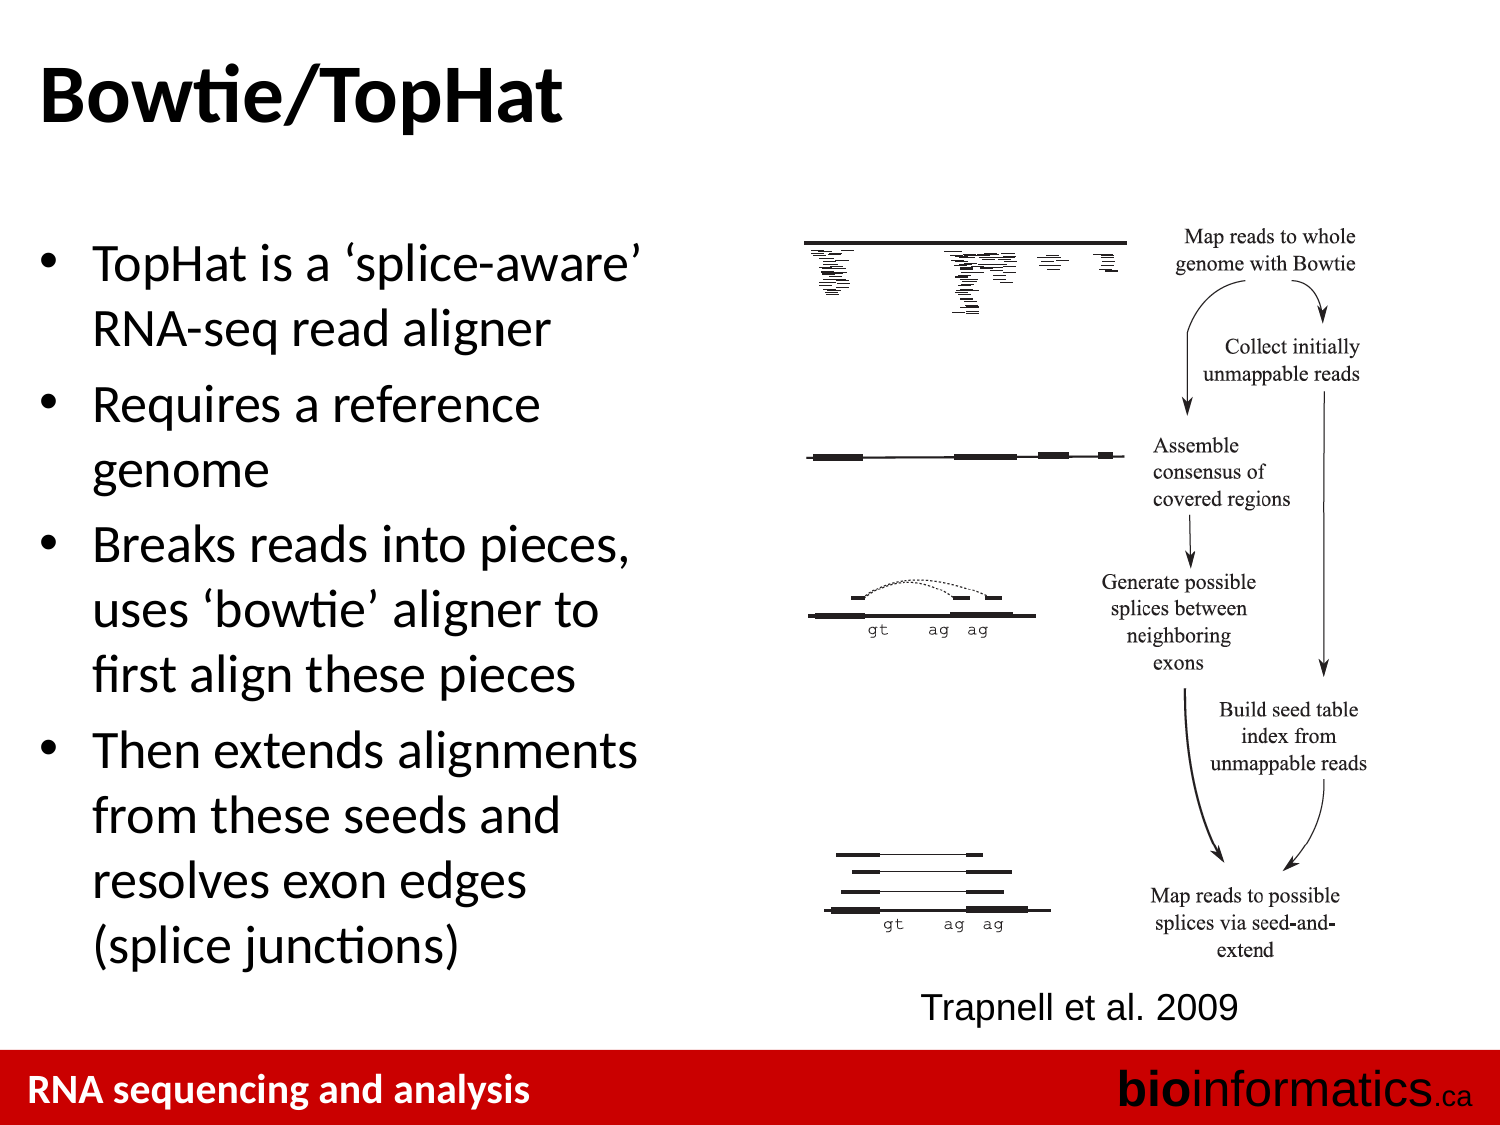

# Bowtie/TopHat
TopHat is a ‘splice-aware’ RNA-seq read aligner
Requires a reference genome
Breaks reads into pieces, uses ‘bowtie’ aligner to first align these pieces
Then extends alignments from these seeds and resolves exon edges (splice junctions)
Trapnell et al. 2009